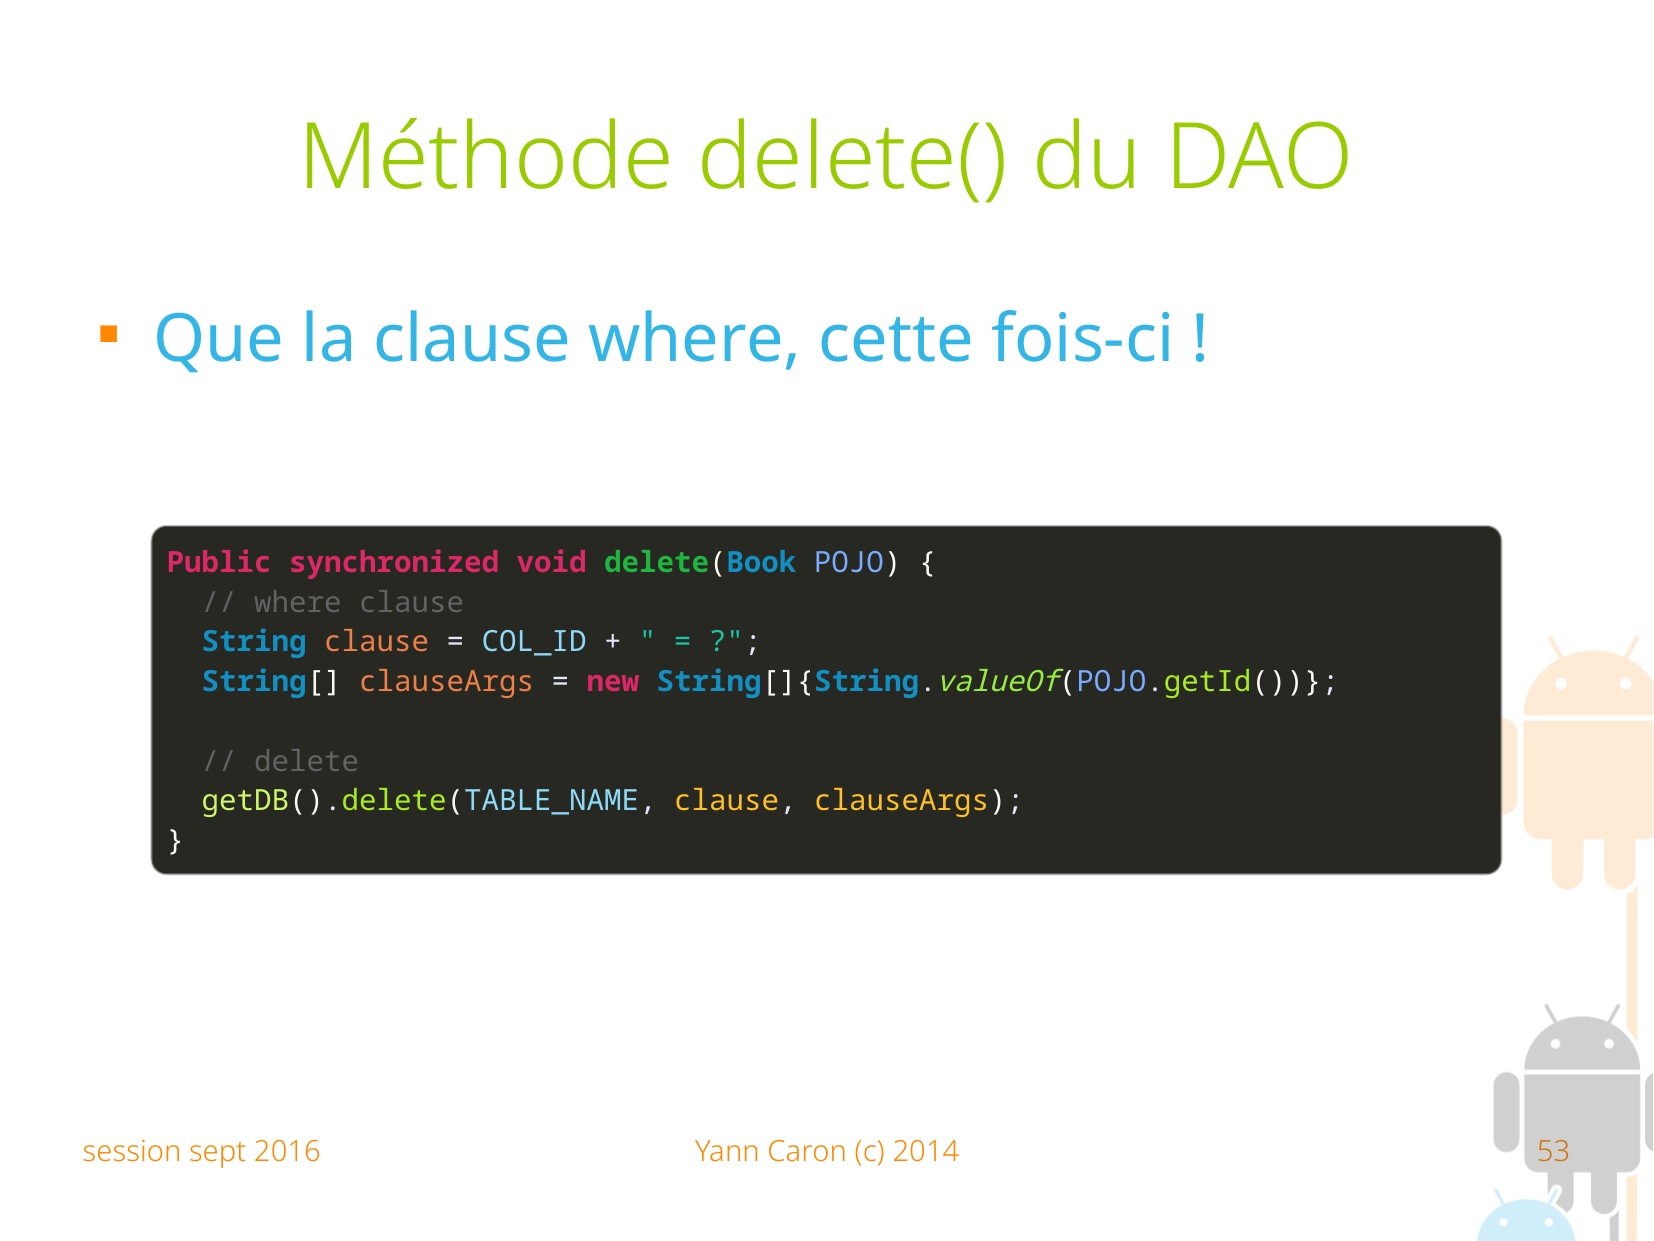

# Méthode delete() du DAO
Que la clause where, cette fois-ci !
Public synchronized void delete(Book POJO) {
 // where clause
 String clause = COL_ID + " = ?";
 String[] clauseArgs = new String[]{String.valueOf(POJO.getId())};
 // delete
 getDB().delete(TABLE_NAME, clause, clauseArgs);
}
session sept 2016
Yann Caron (c) 2014
53